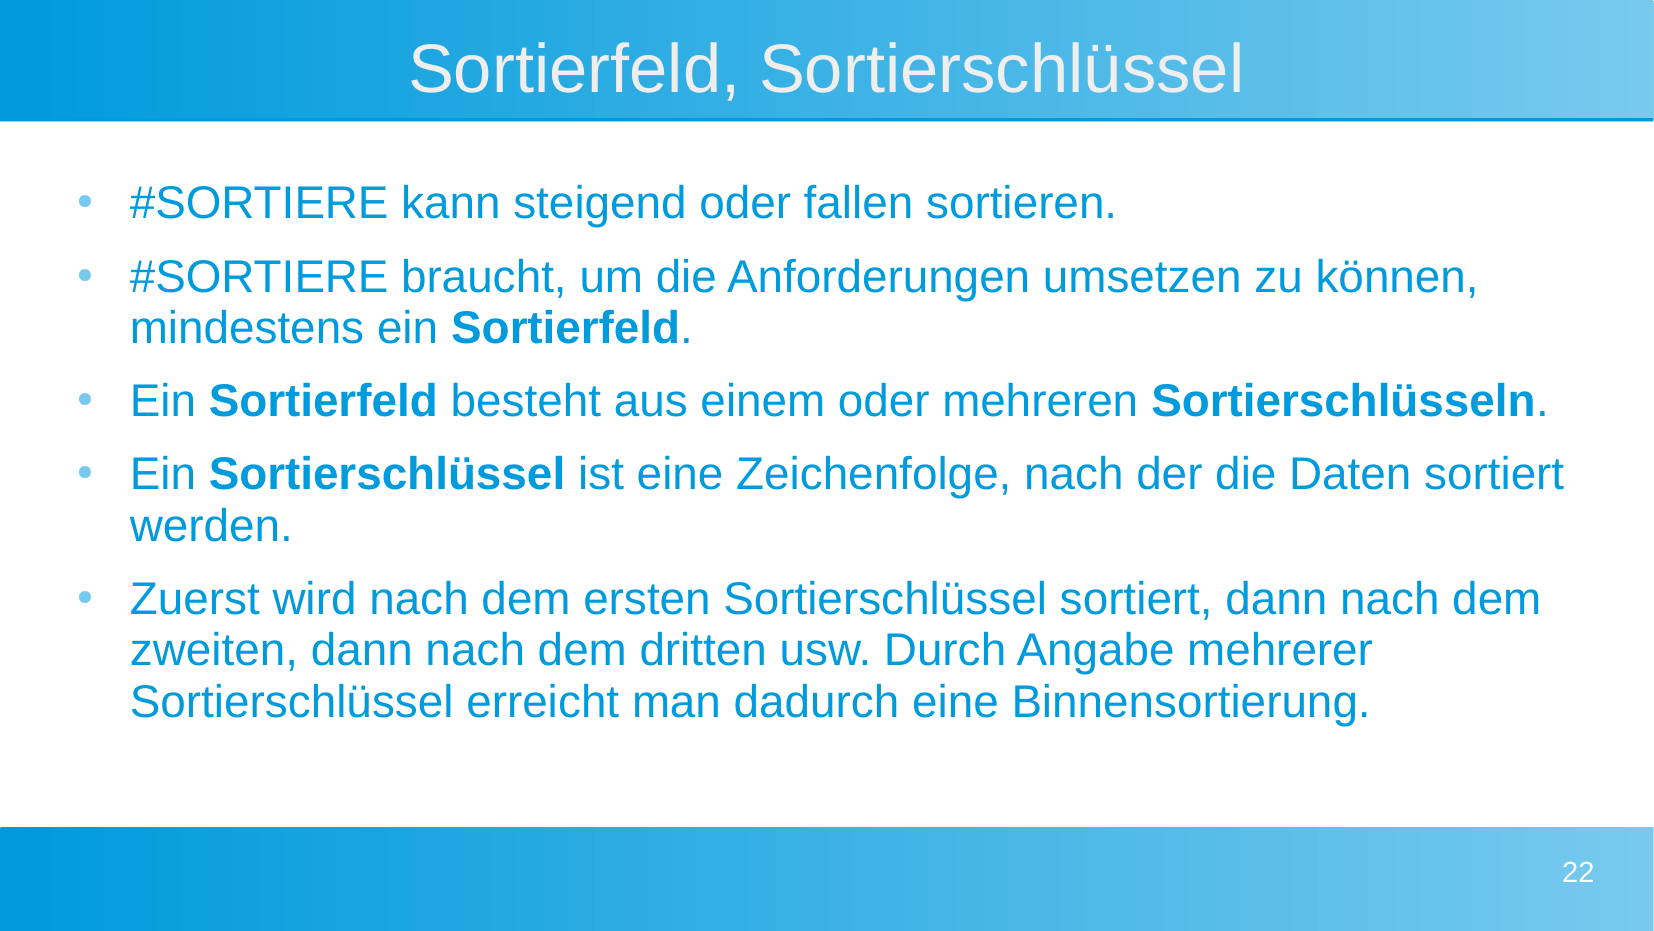

# Sortierfeld, Sortierschlüssel
#SORTIERE kann steigend oder fallen sortieren.
#SORTIERE braucht, um die Anforderungen umsetzen zu können, mindestens ein Sortierfeld.
Ein Sortierfeld besteht aus einem oder mehreren Sortierschlüsseln.
Ein Sortierschlüssel ist eine Zeichenfolge, nach der die Daten sortiert werden.
Zuerst wird nach dem ersten Sortierschlüssel sortiert, dann nach dem zweiten, dann nach dem dritten usw. Durch Angabe mehrerer Sortierschlüssel erreicht man dadurch eine Binnensortierung.
22